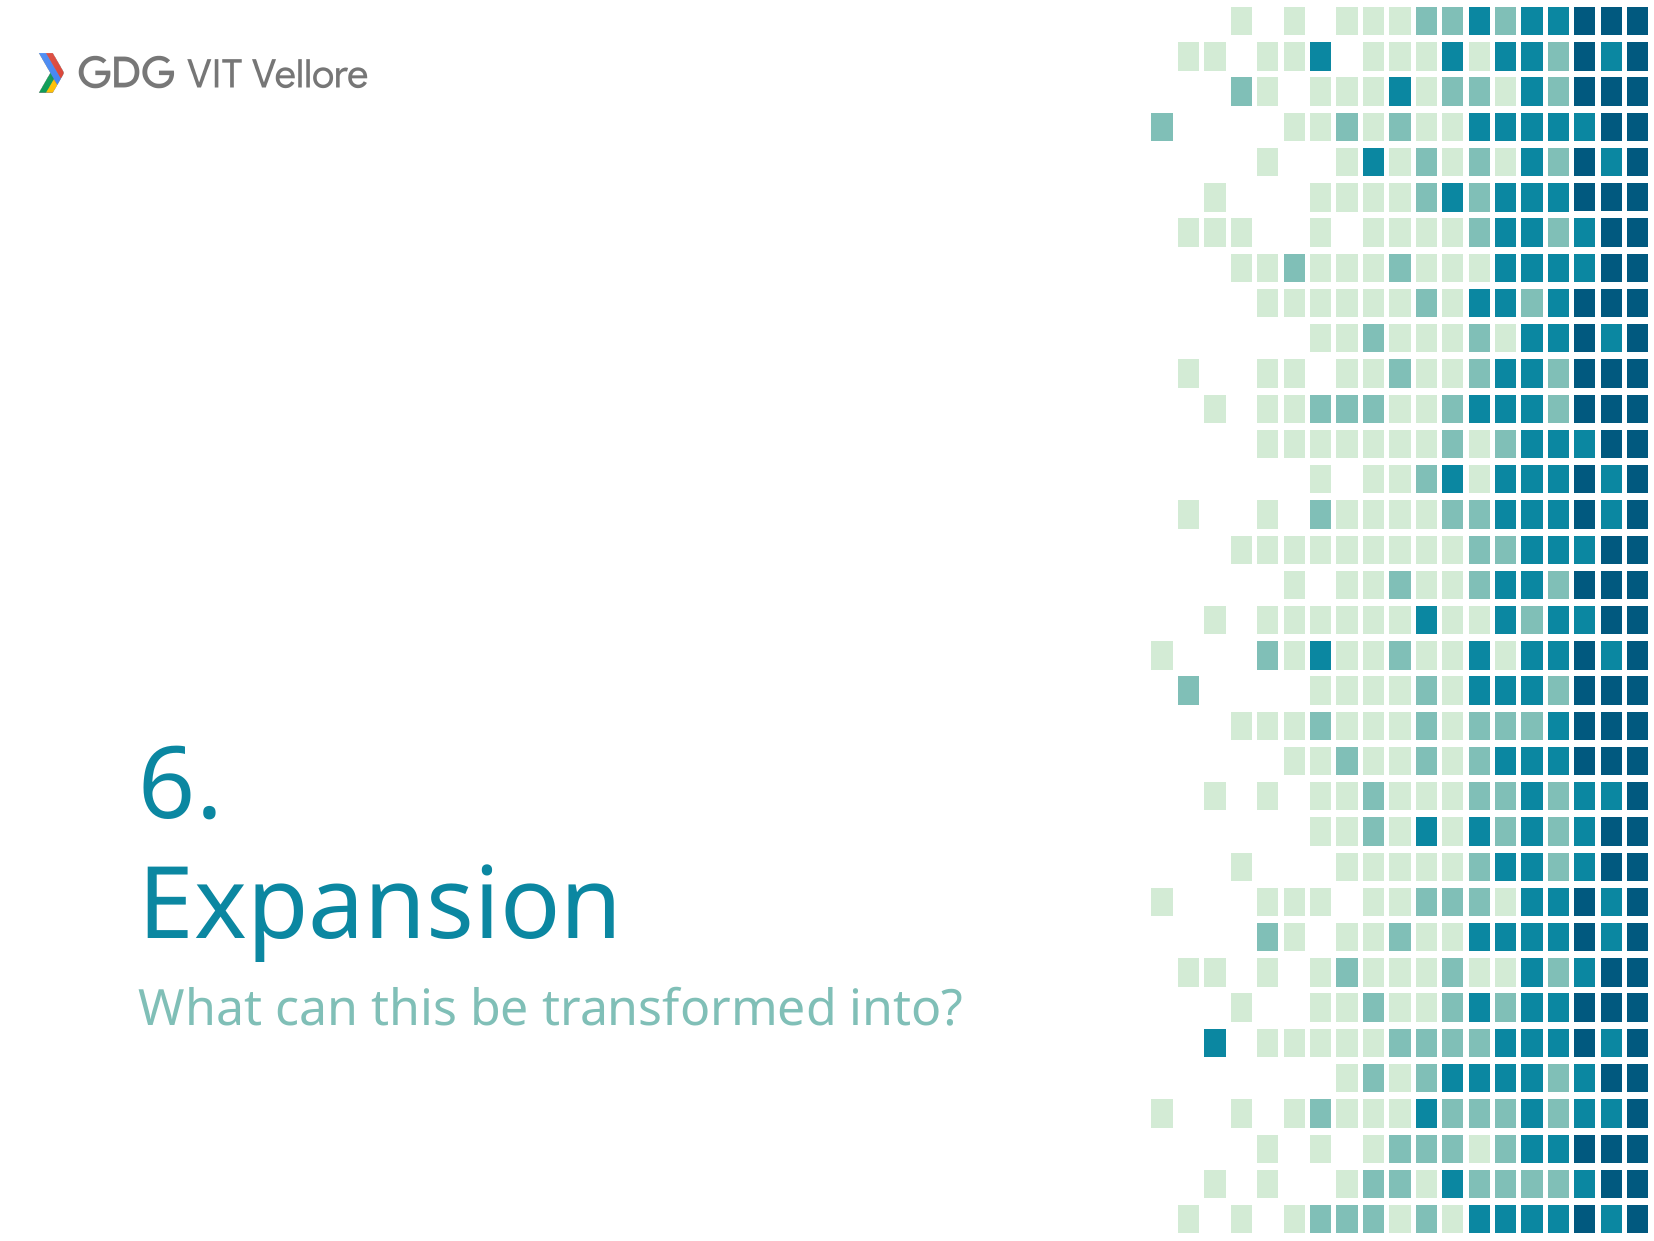

# 6. Expansion
What can this be transformed into?